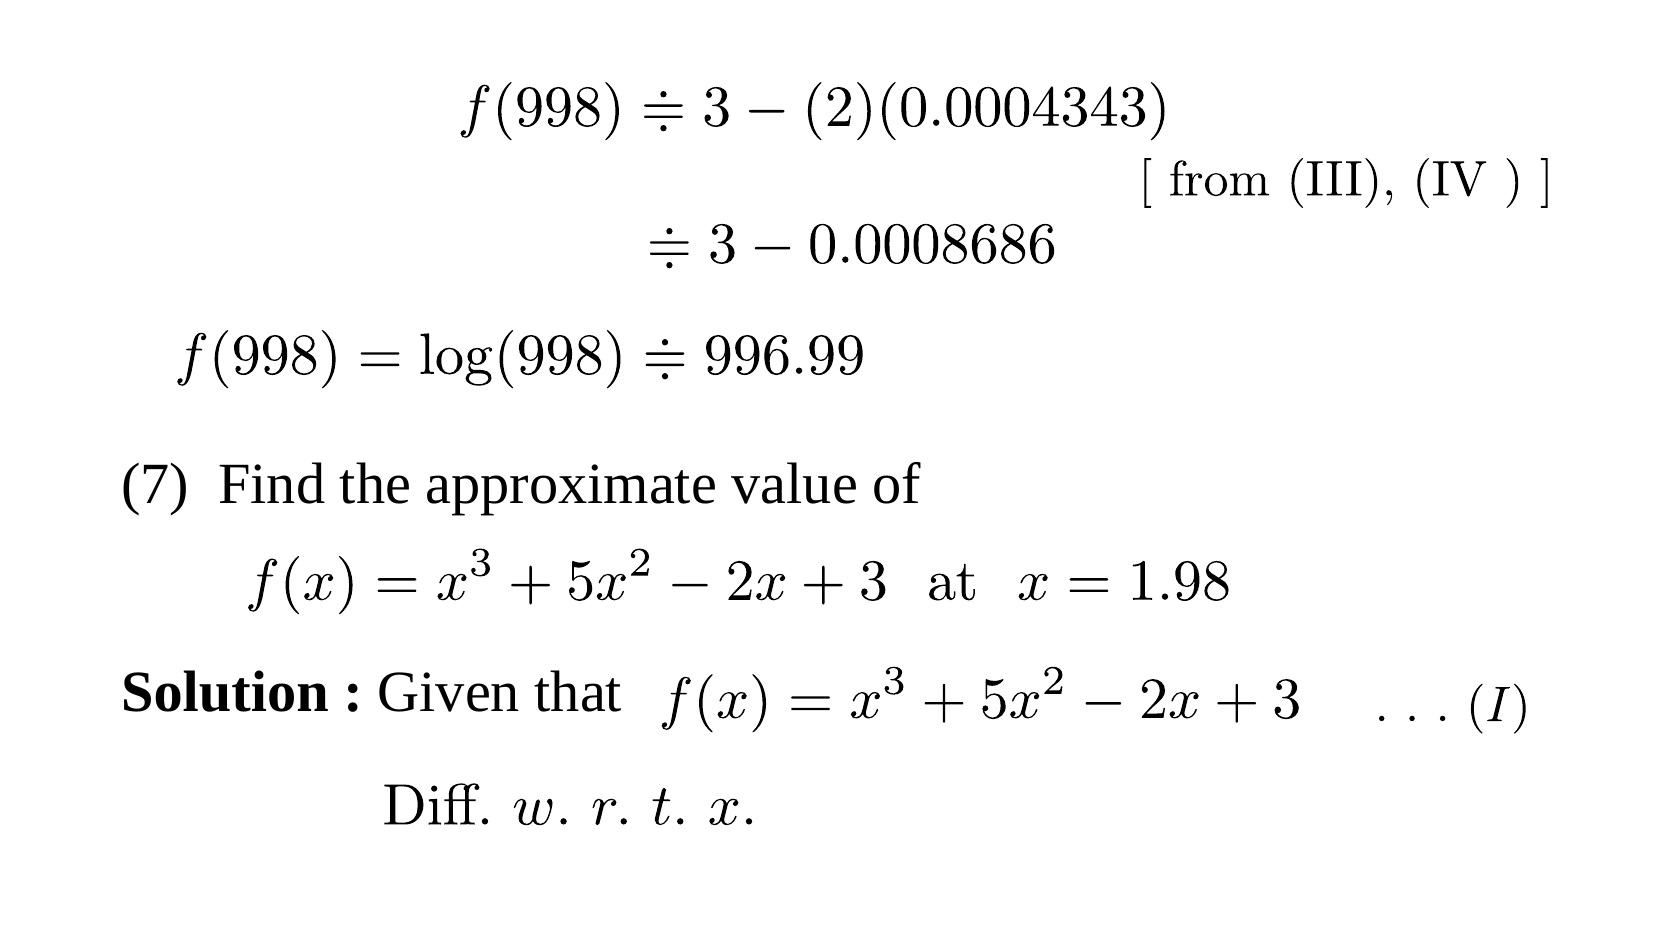

# (7) Find the approximate value of Solution : Given that